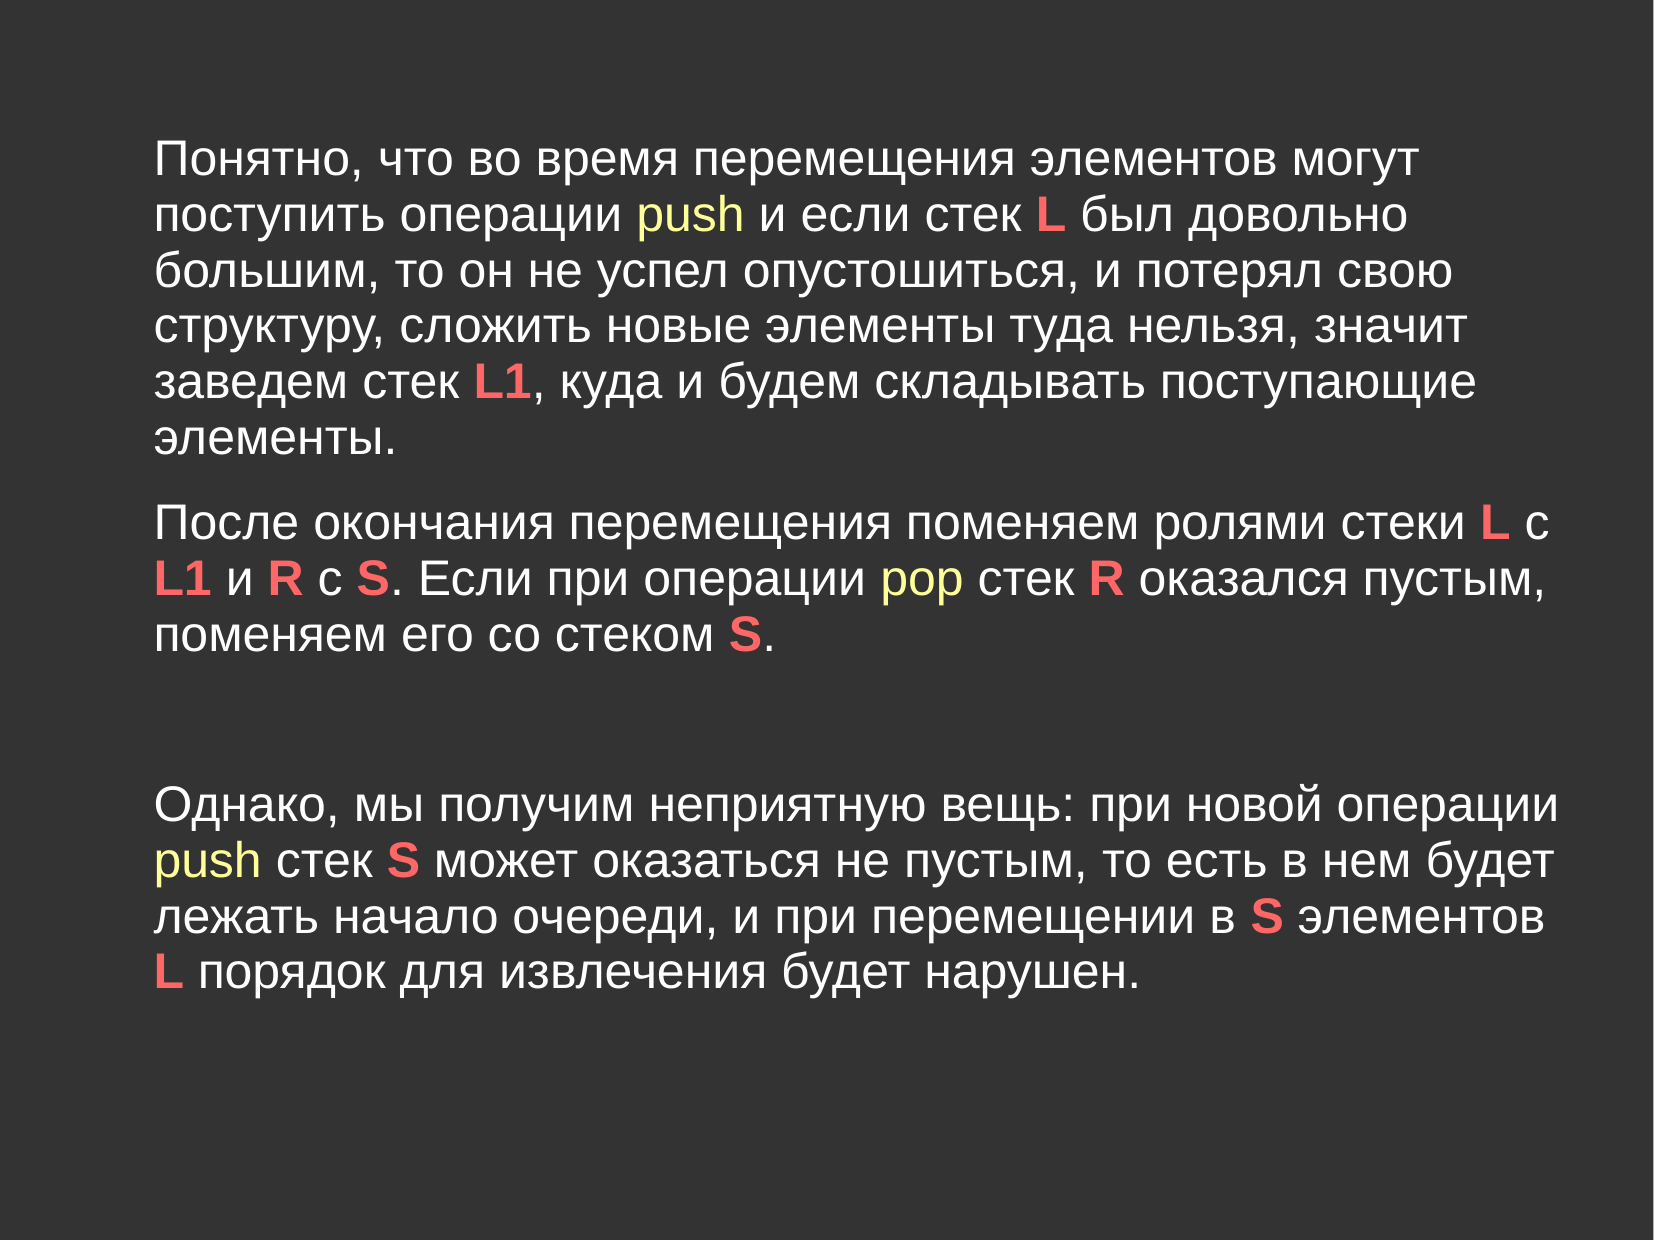

# Понятно, что во время перемещения элементов могут поступить операции push и если стек L был довольно большим, то он не успел опустошиться, и потерял свою структуру, сложить новые элементы туда нельзя, значит заведем стек L1, куда и будем складывать поступающие элементы.
После окончания перемещения поменяем ролями стеки L с L1 и R с S. Если при операции pop стек R оказался пустым, поменяем его со стеком S.
Однако, мы получим неприятную вещь: при новой операции push стек S может оказаться не пустым, то есть в нем будет лежать начало очереди, и при перемещении в S элементов L порядок для извлечения будет нарушен.